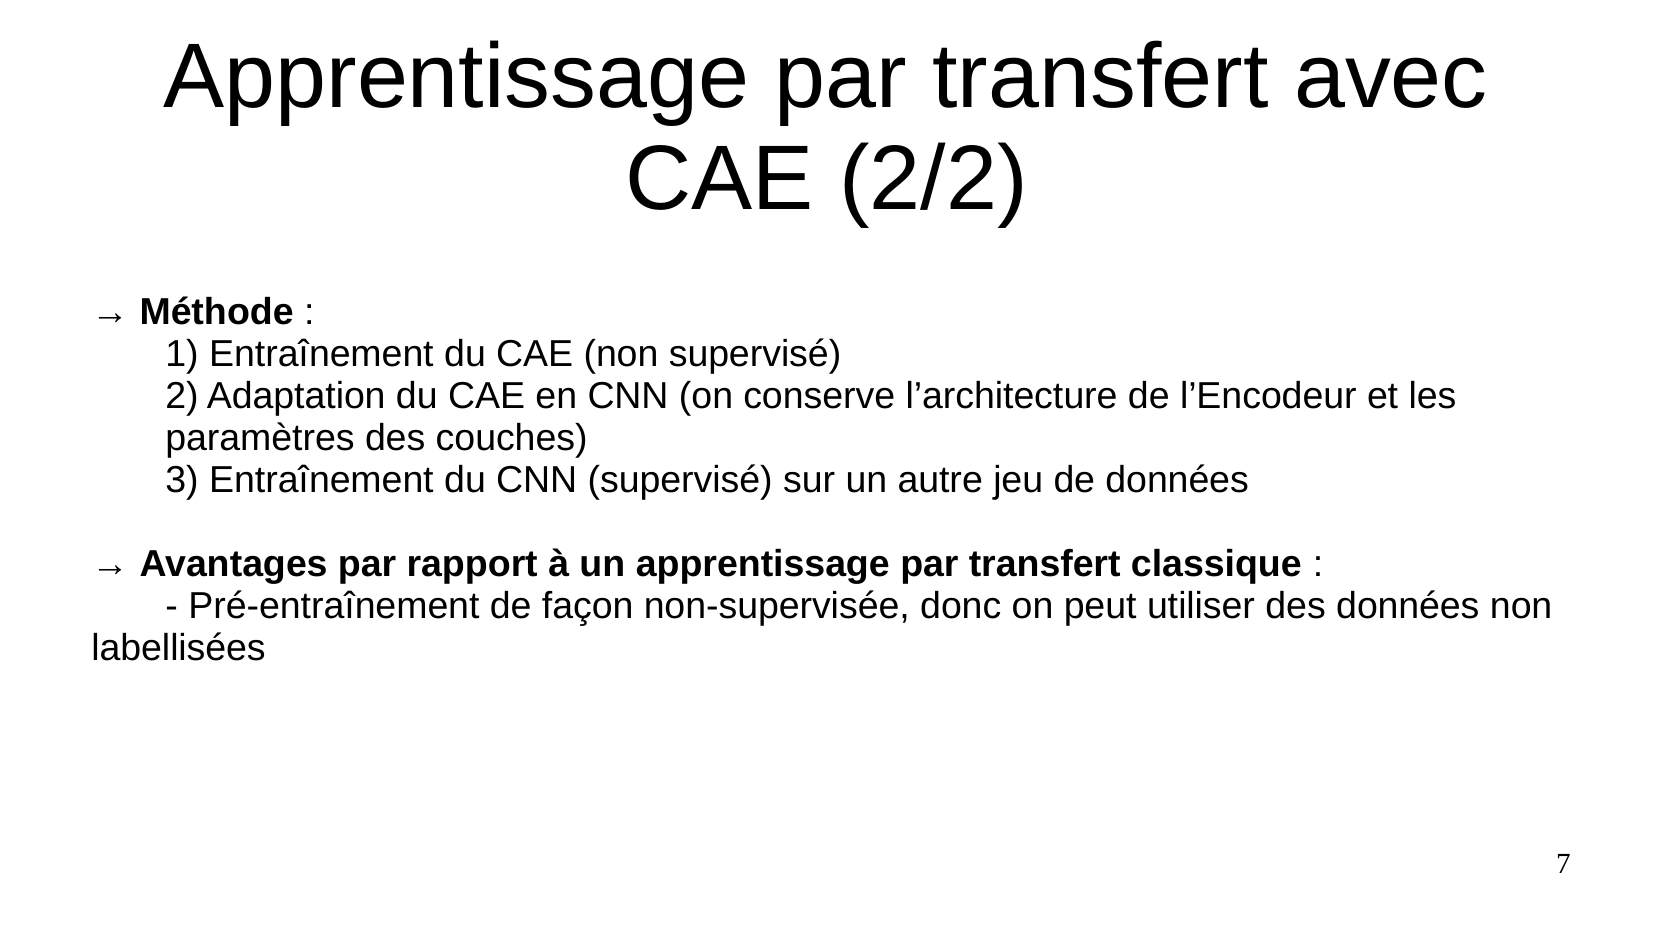

# Apprentissage par transfert avec CAE (2/2)
→ Méthode :
	1) Entraînement du CAE (non supervisé)
	2) Adaptation du CAE en CNN (on conserve l’architecture de l’Encodeur et les 		paramètres des couches)
	3) Entraînement du CNN (supervisé) sur un autre jeu de données
→ Avantages par rapport à un apprentissage par transfert classique :
	- Pré-entraînement de façon non-supervisée, donc on peut utiliser des données non labellisées
7